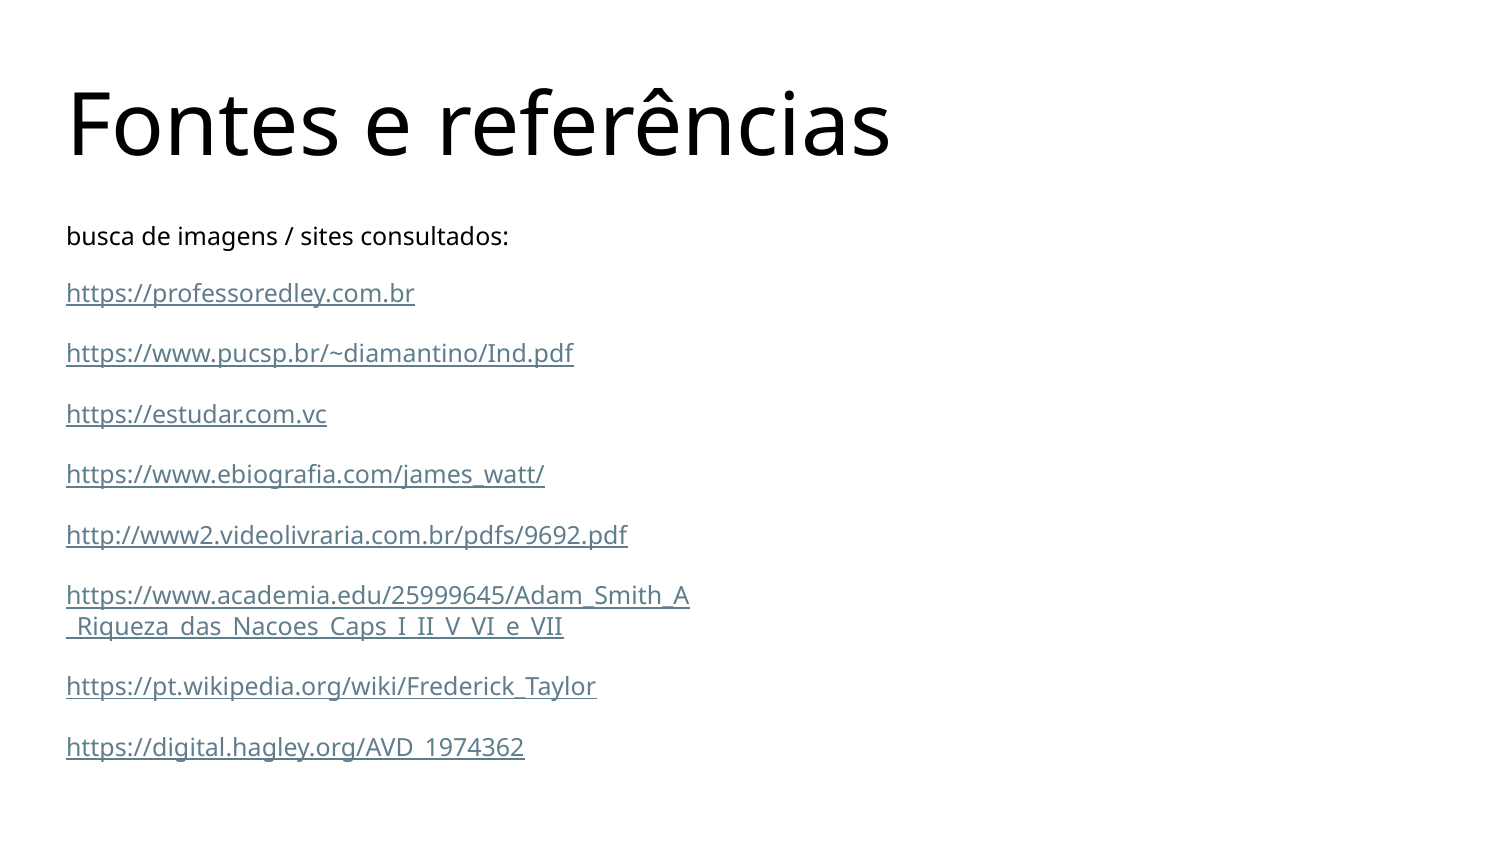

# Fontes e referências
busca de imagens / sites consultados:
https://professoredley.com.br
https://www.pucsp.br/~diamantino/Ind.pdf
https://estudar.com.vc
https://www.ebiografia.com/james_watt/
http://www2.videolivraria.com.br/pdfs/9692.pdf
https://www.academia.edu/25999645/Adam_Smith_A_Riqueza_das_Nacoes_Caps_I_II_V_VI_e_VII
https://pt.wikipedia.org/wiki/Frederick_Taylor
https://digital.hagley.org/AVD_1974362